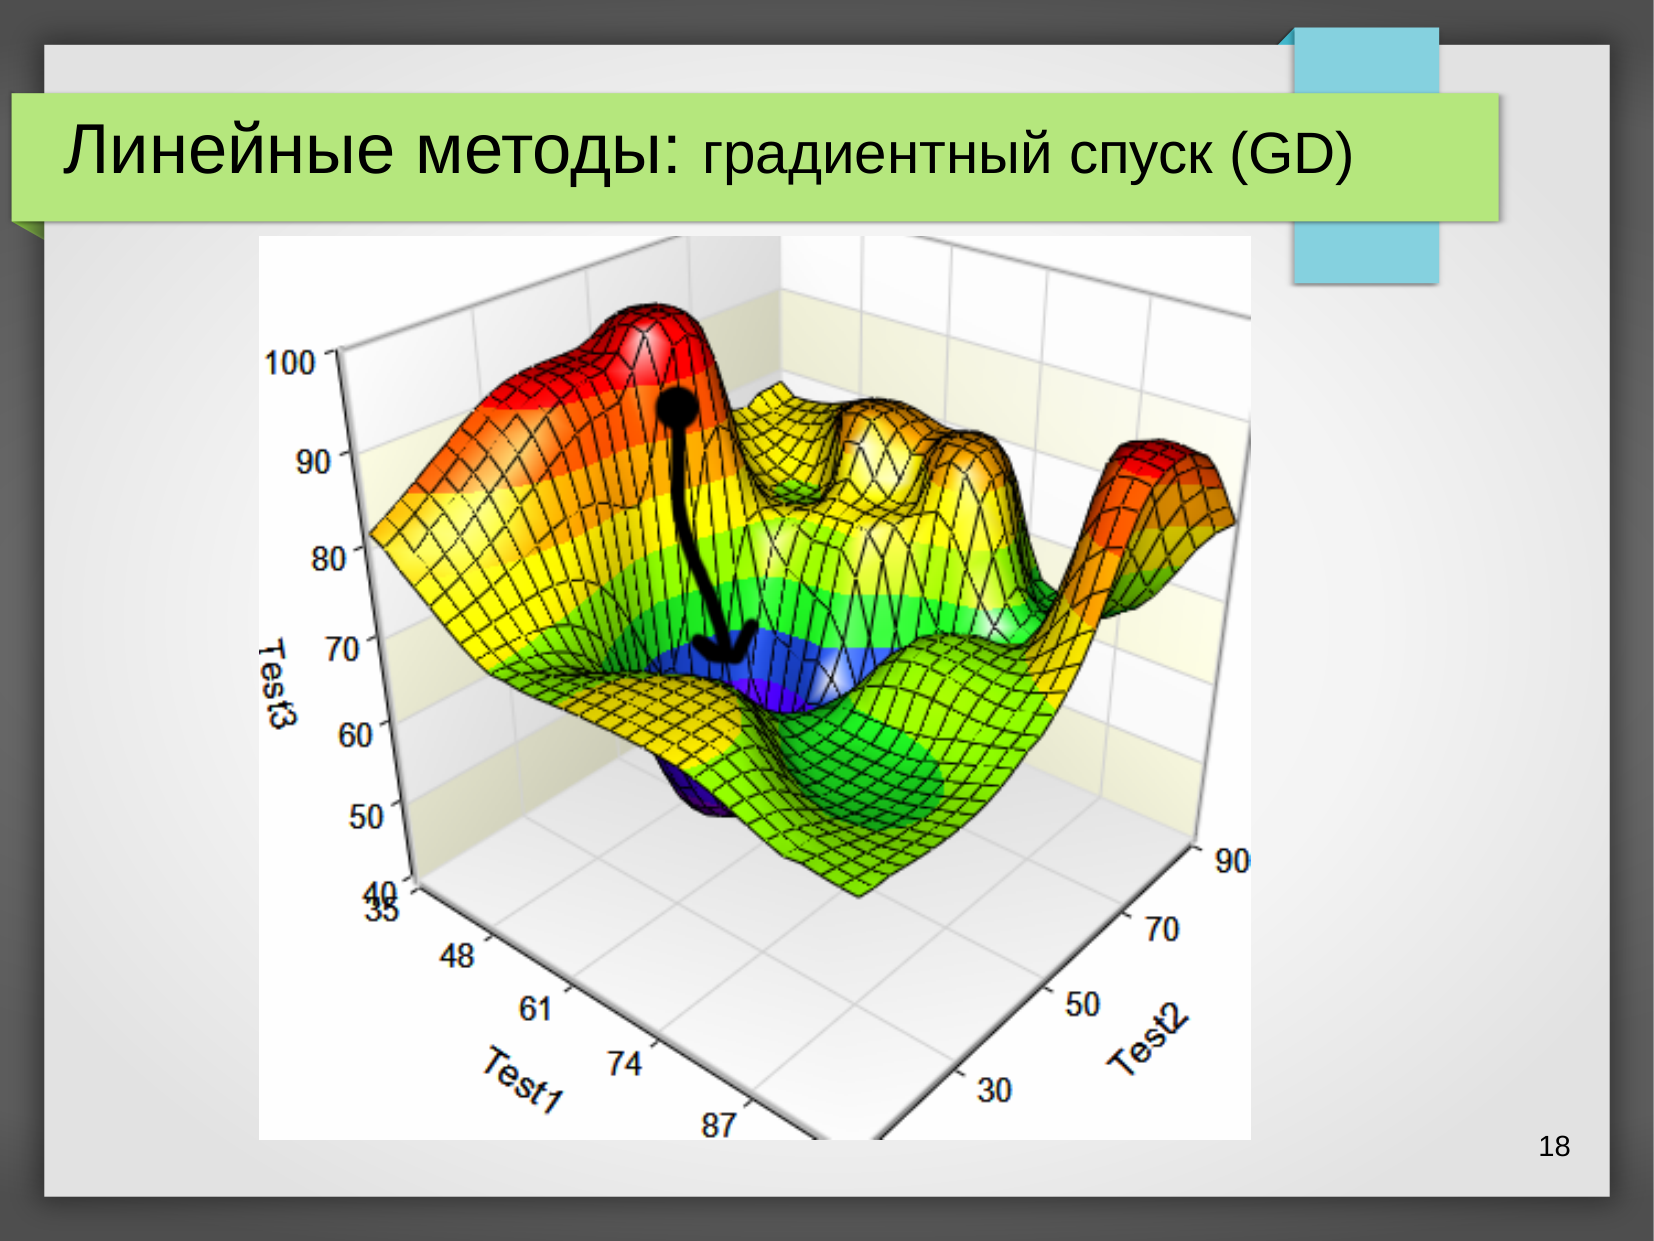

# Линейные методы: градиентный спуск (GD)
18